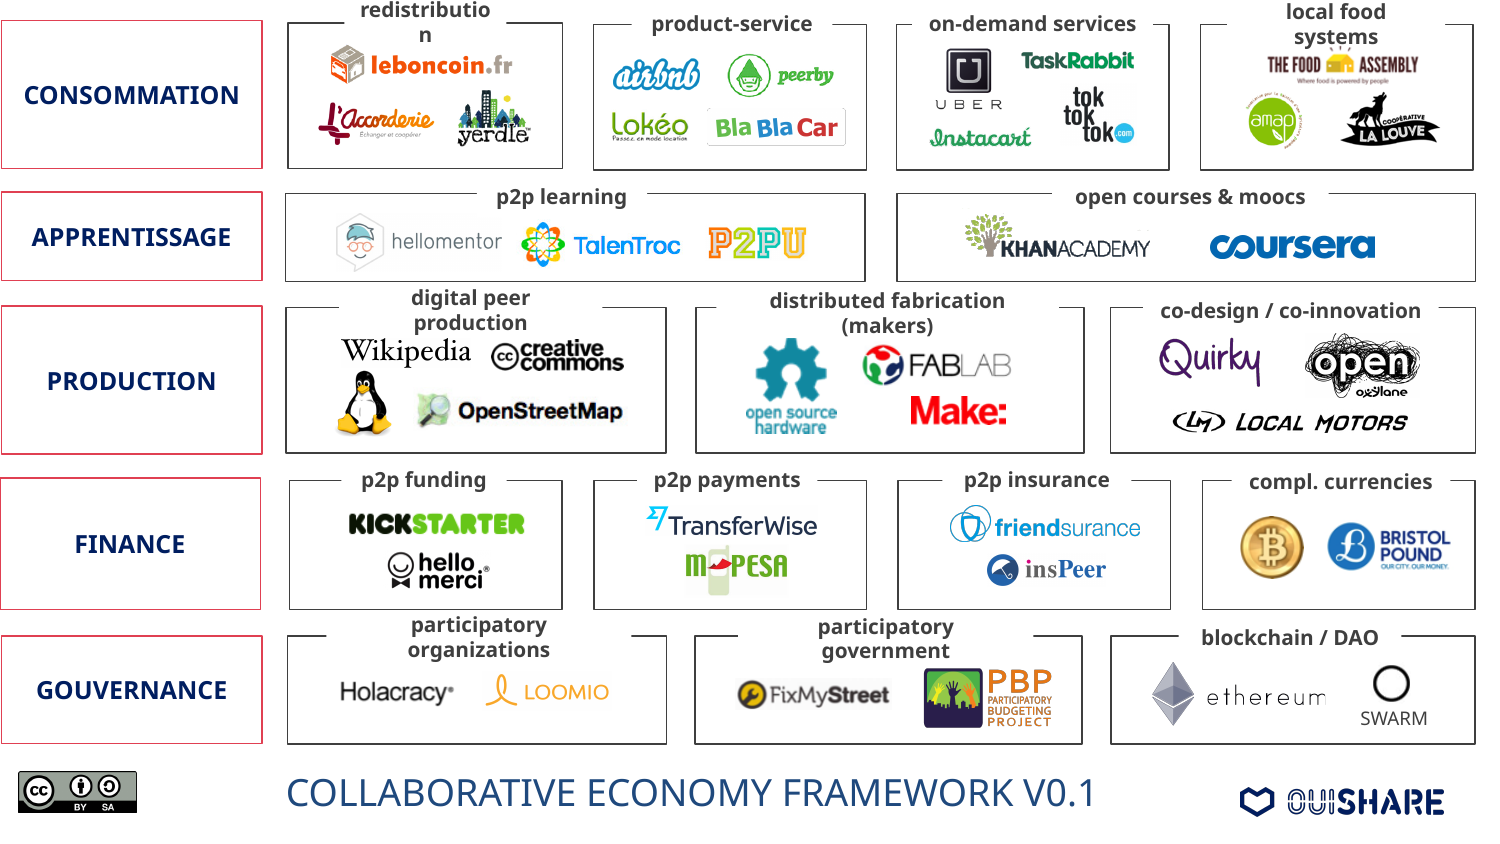

redistribution
on-demand services
local food systems
product-service
CONSOMMATION
p2p learning
open courses & moocs
APPRENTISSAGE
co-design / co-innovation
distributed fabrication (makers)
digital peer production
PRODUCTION
p2p payments
p2p insurance
p2p funding
compl. currencies
FINANCE
blockchain / DAO
participatory government
participatory organizations
GOUVERNANCE
SWARM
COLLABORATIVE ECONOMY FRAMEWORK V0.1